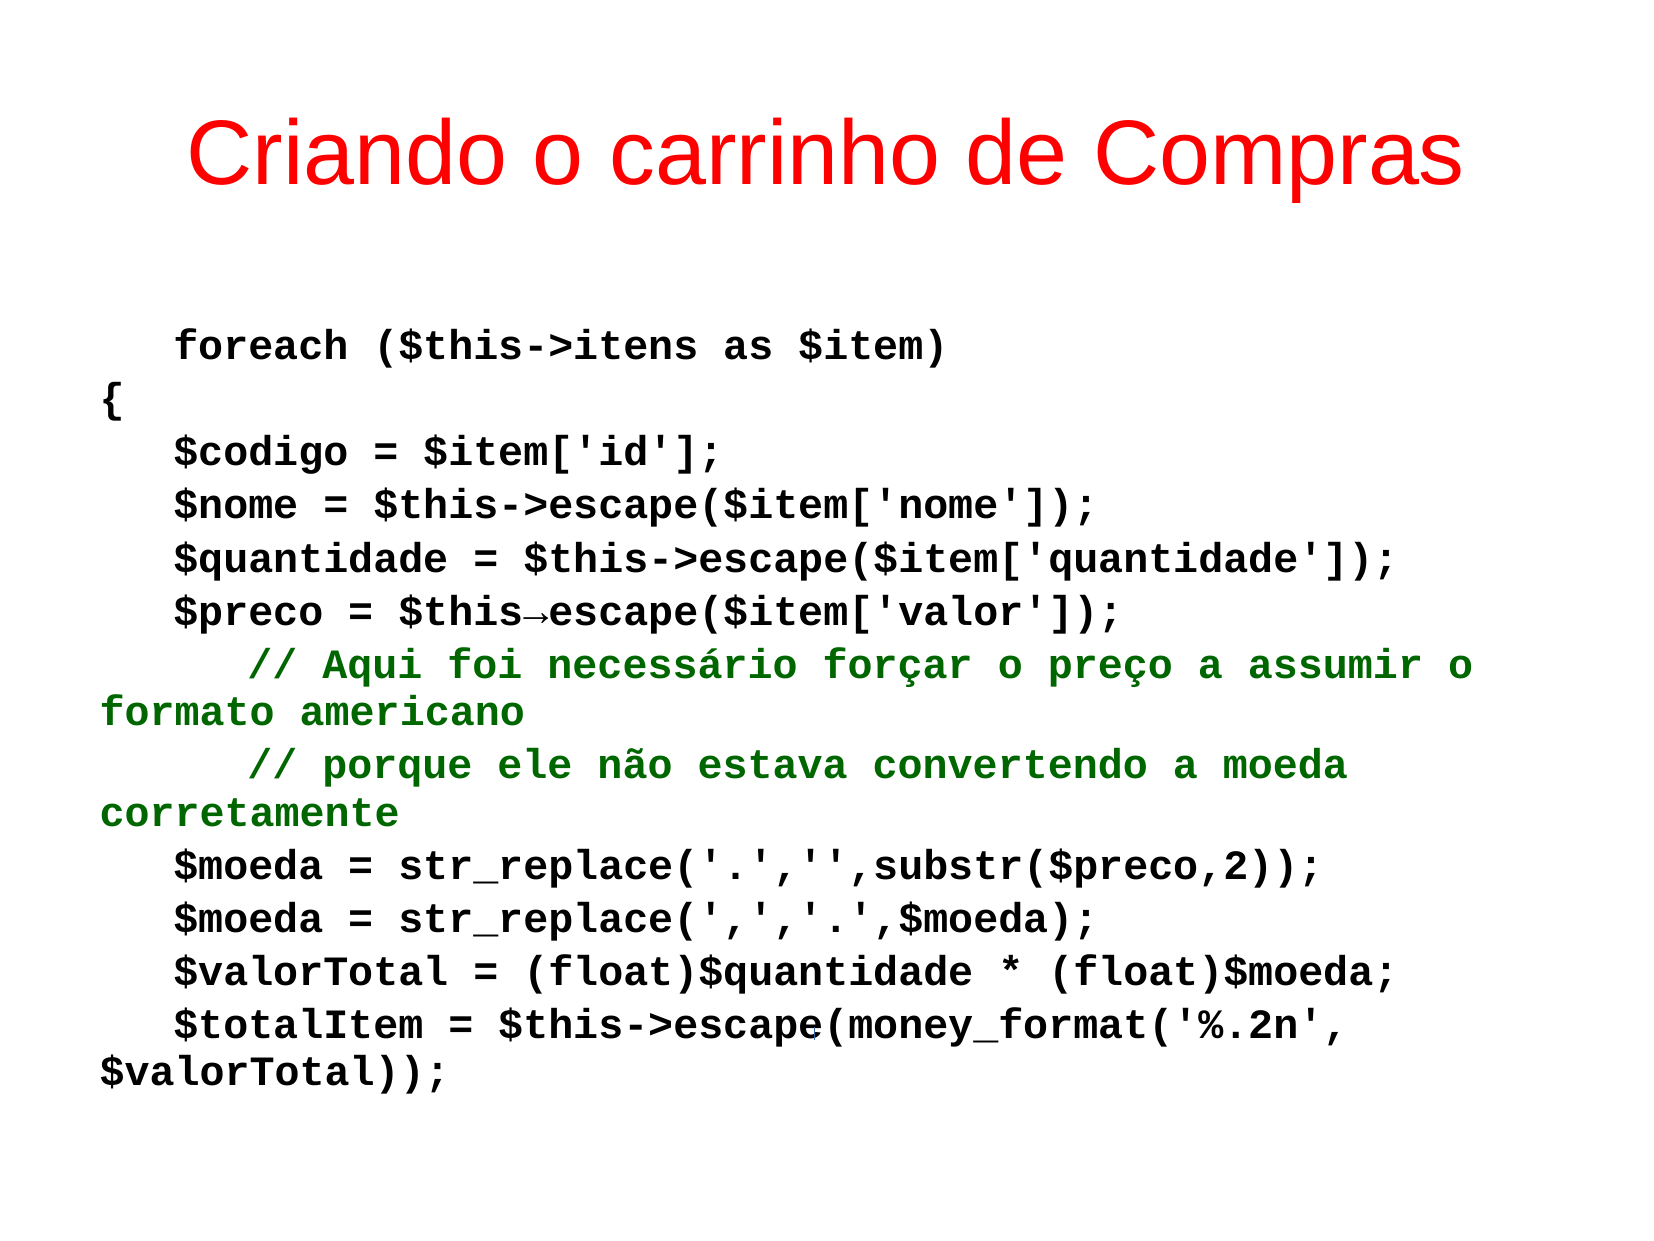

# Criando o carrinho de Compras
 		foreach ($this->itens as $item)
{
 		$codigo = $item['id'];
 		$nome = $this->escape($item['nome']);
 		$quantidade = $this->escape($item['quantidade']);
 		$preco = $this→escape($item['valor']);
 		 	// Aqui foi necessário forçar o preço a assumir o formato americano
 			// porque ele não estava convertendo a moeda corretamente
 		$moeda = str_replace('.','',substr($preco,2));
 		$moeda = str_replace(',','.',$moeda);
 		$valorTotal = (float)$quantidade * (float)$moeda;
 		$totalItem = $this->escape(money_format('%.2n',$valorTotal));